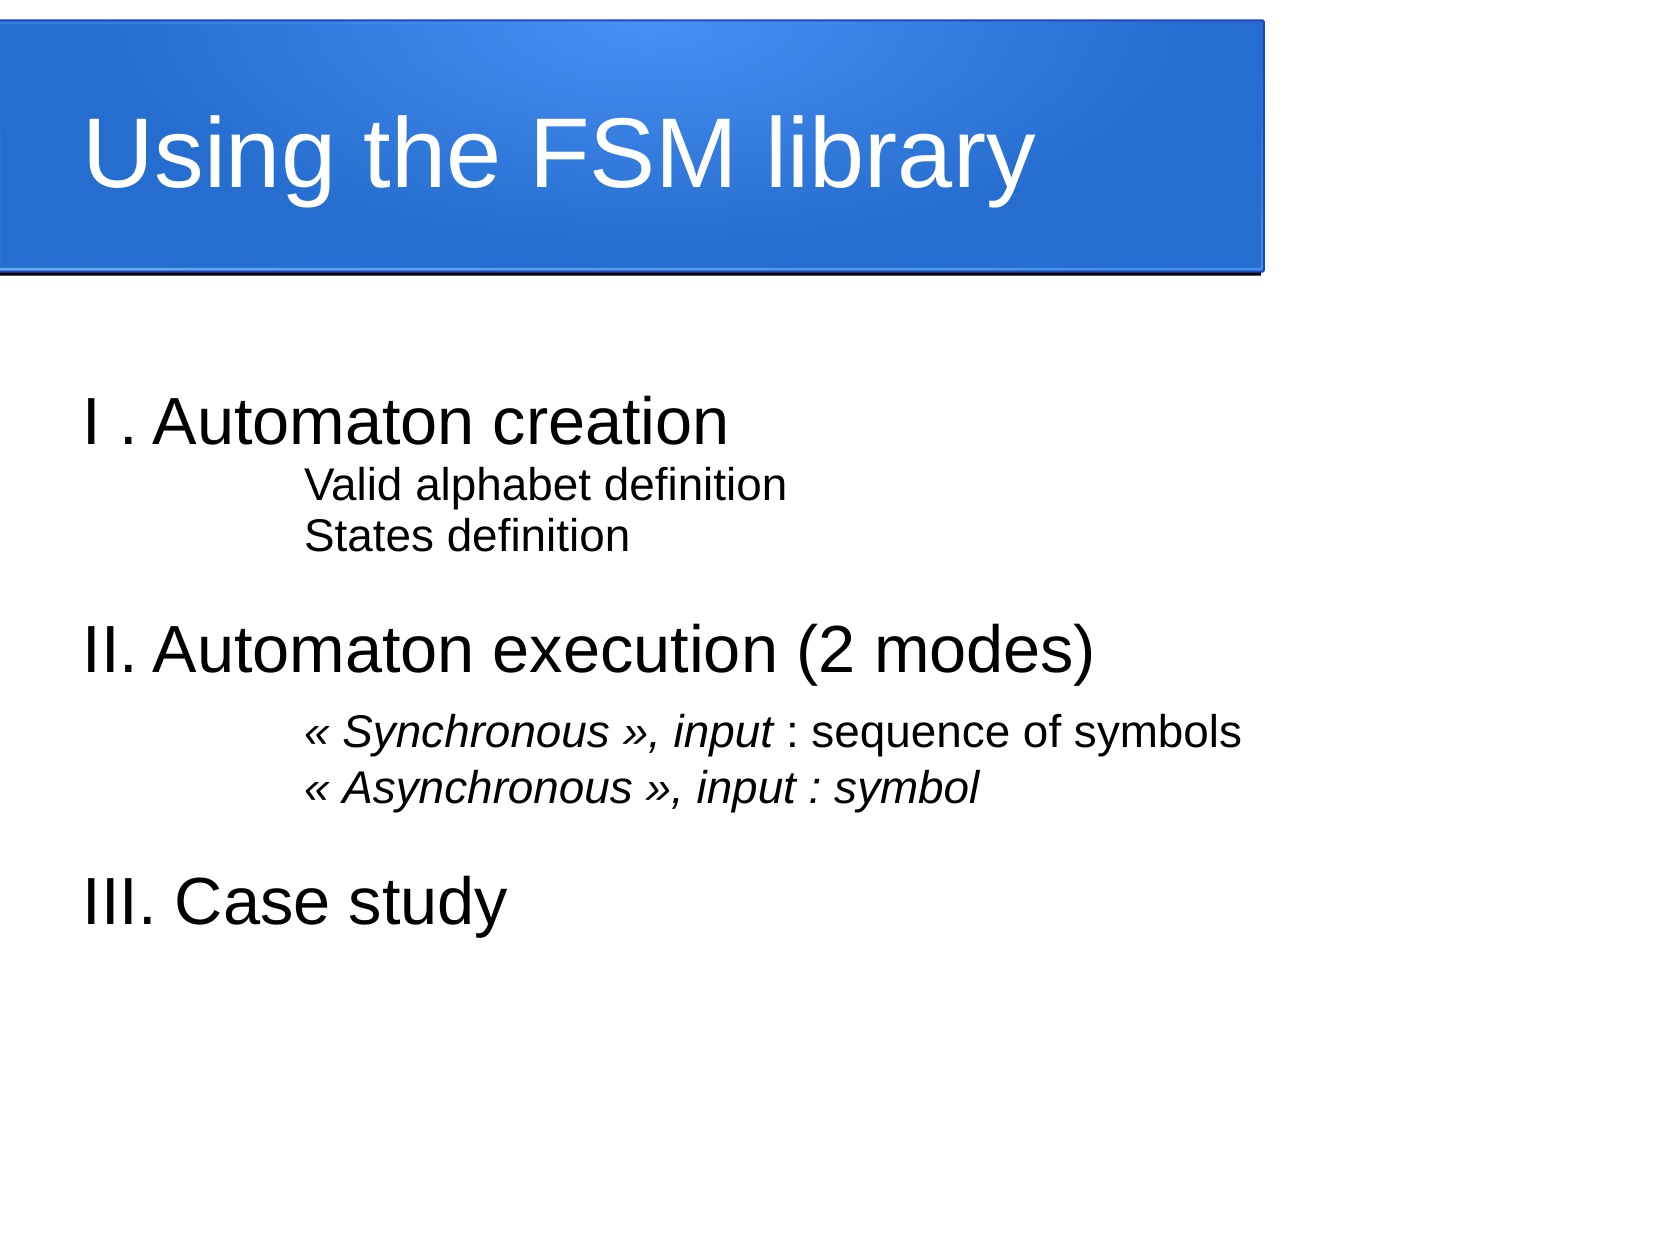

# Using the FSM library
I . Automaton creation
			Valid alphabet definition
			States definition
II. Automaton execution (2 modes)
			« Synchronous », input : sequence of symbols
			« Asynchronous », input : symbol
III. Case study